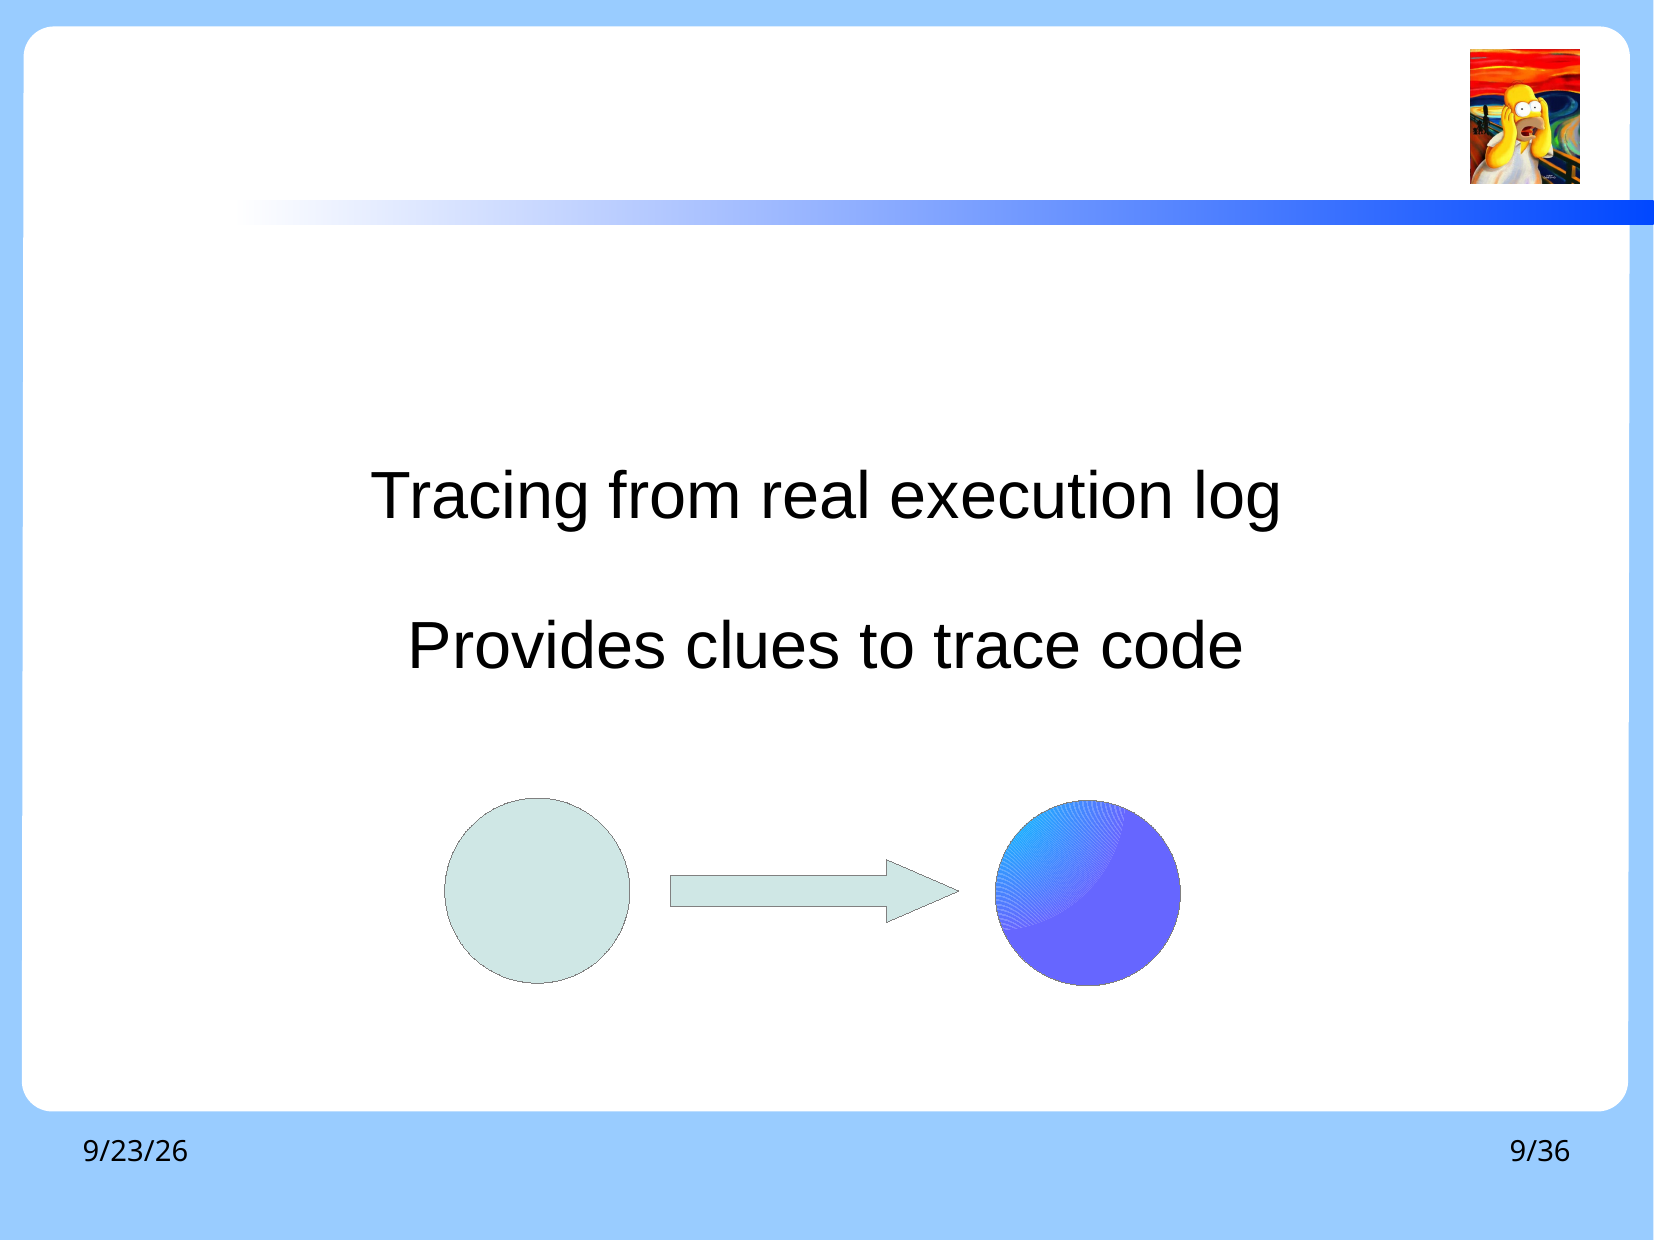

#
Tracing from real execution log
Provides clues to trace code
9